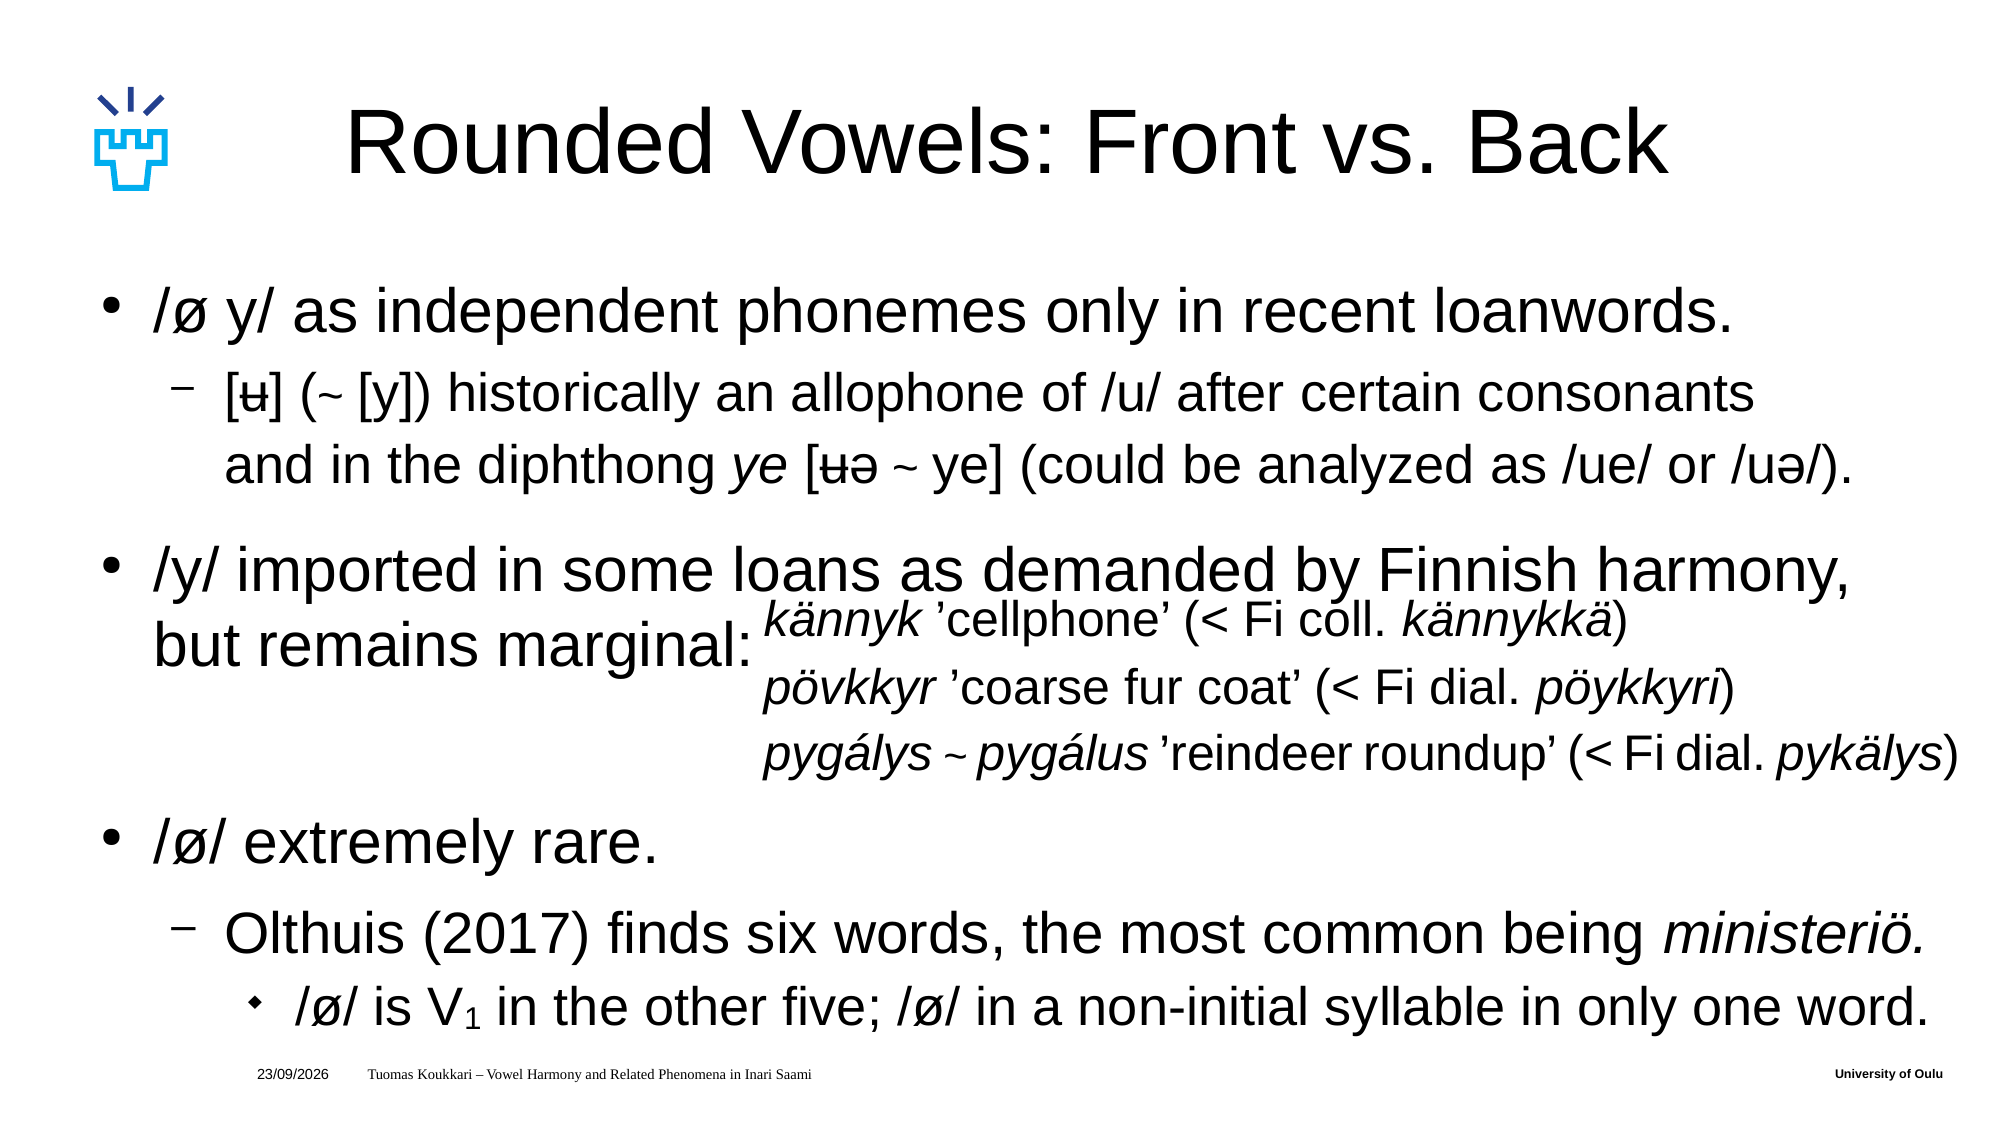

Rounded Vowels: Front vs. Back
# /ø y/ as independent phonemes only in recent loanwords.
[ʉ] (~ [y]) historically an allophone of /u/ after certain consonants
and in the diphthong ye [ʉə ~ ye] (could be analyzed as /ue/ or /uə/).
/y/ imported in some loans as demanded by Finnish harmony,
but remains marginal:
/ø/ extremely rare.
Olthuis (2017) finds six words, the most common being ministeriö.
/ø/ is V1 in the other five; /ø/ in a non-initial syllable in only one word.
 kännyk ’cellphone’ (< Fi coll. kännykkä)
 pövkkyr ’coarse fur coat’ (< Fi dial. pöykkyri)
 pygálys ~ pygálus ’reindeer roundup’ (< Fi dial. pykälys)
https://github.com/tkoukkar/anaraskiela/blob/master/Koukkari_Tuomas-CIFUXIII-oovdanpyehtim.pdf